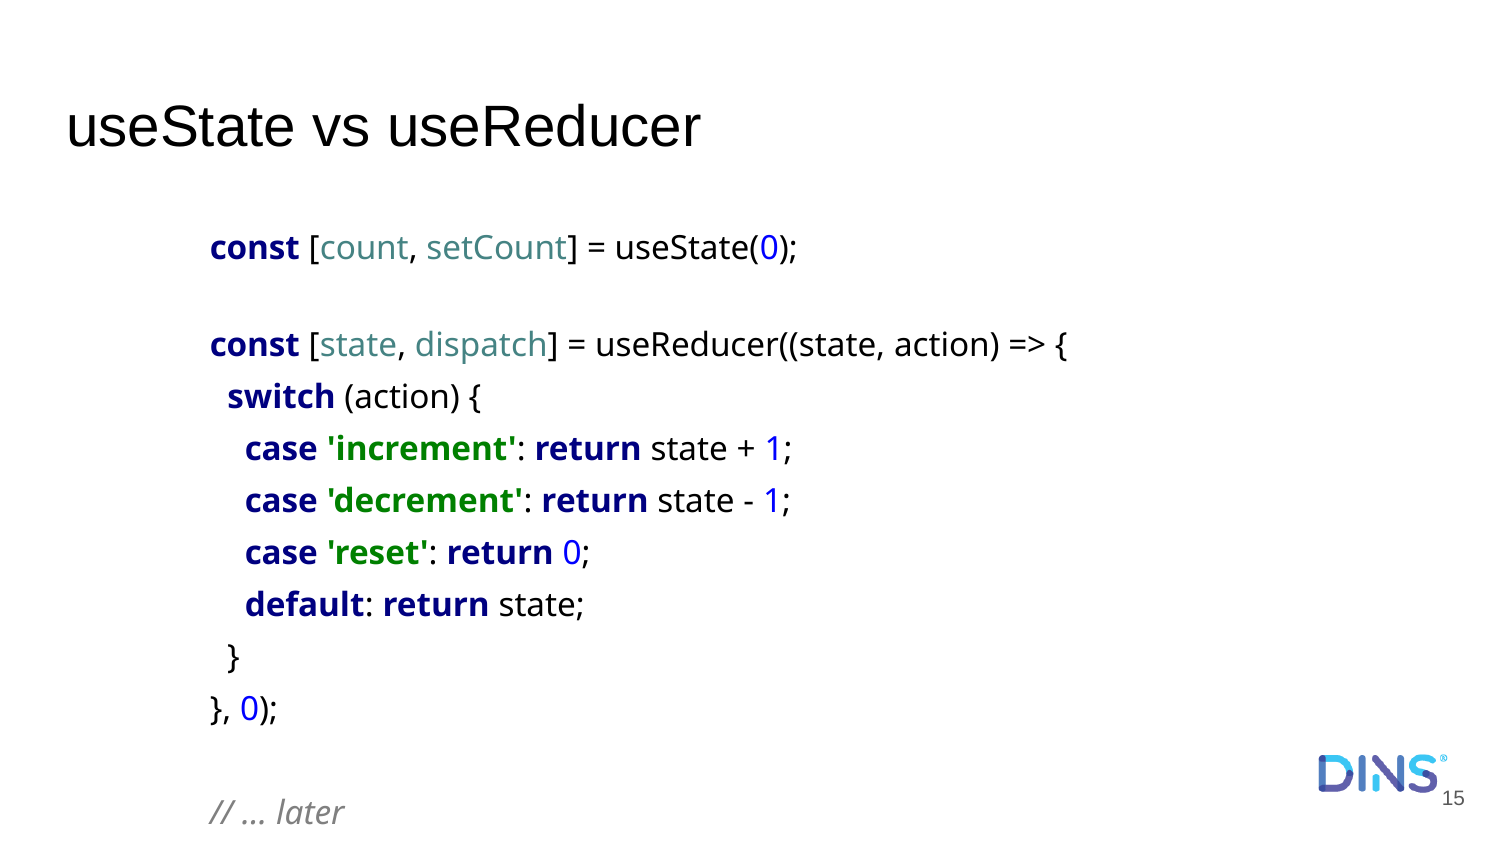

# useState vs useReducer
const [count, setCount] = useState(0);
const [state, dispatch] = useReducer((state, action) => {
 switch (action) {
 case 'increment': return state + 1;
 case 'decrement': return state - 1;
 case 'reset': return 0;
 default: return state;
 }
}, 0);
// ... later
dispatch('increment');
15